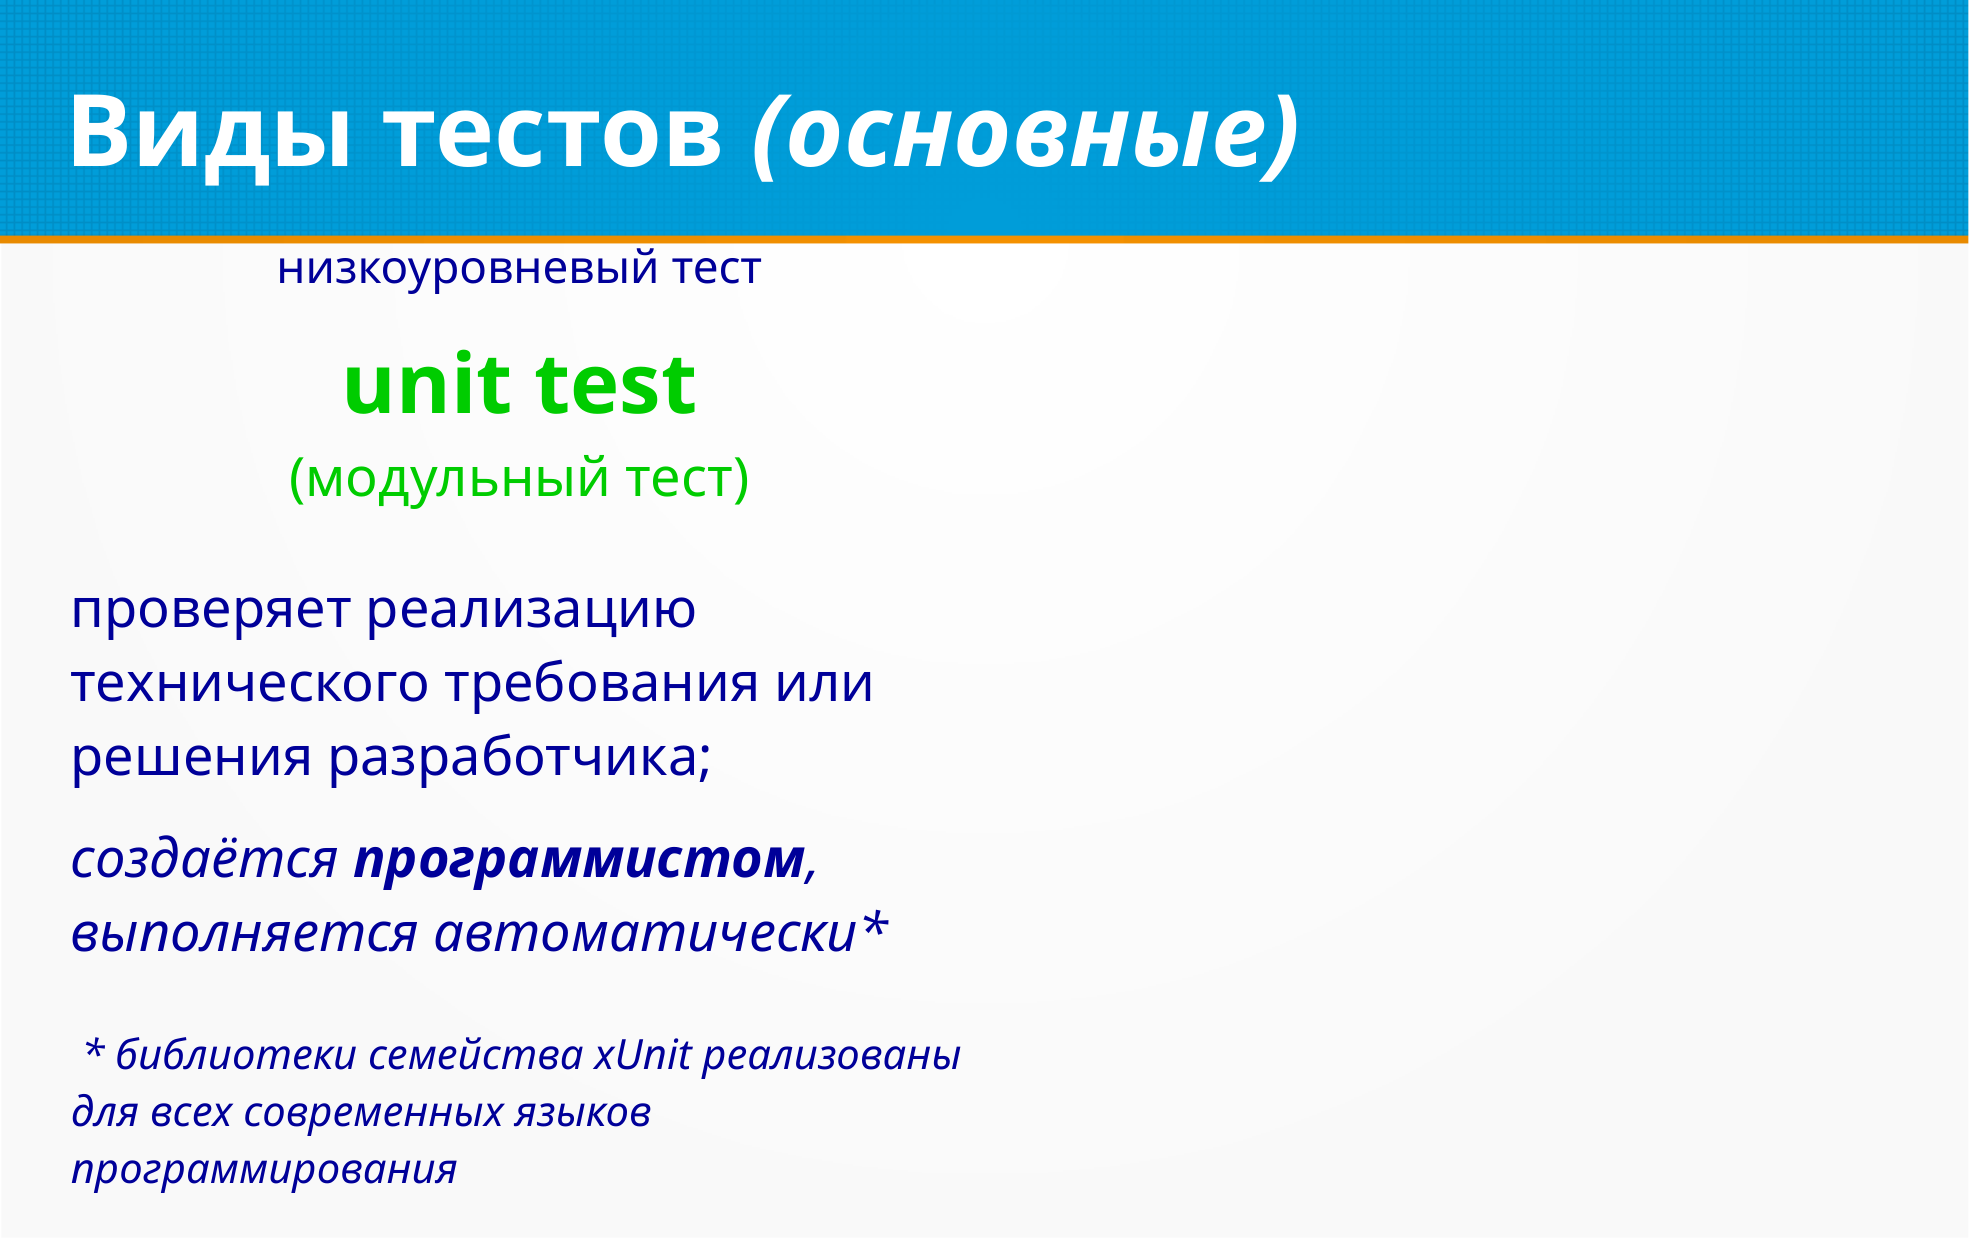

Виды тестов (основные)
низкоуровневый тест
unit test
(модульный тест)
проверяет реализацию технического требования или решения разработчика;
создаётся программистом, выполняется автоматически*
 * библиотеки семейства xUnit реализованы для всех современных языков программирования